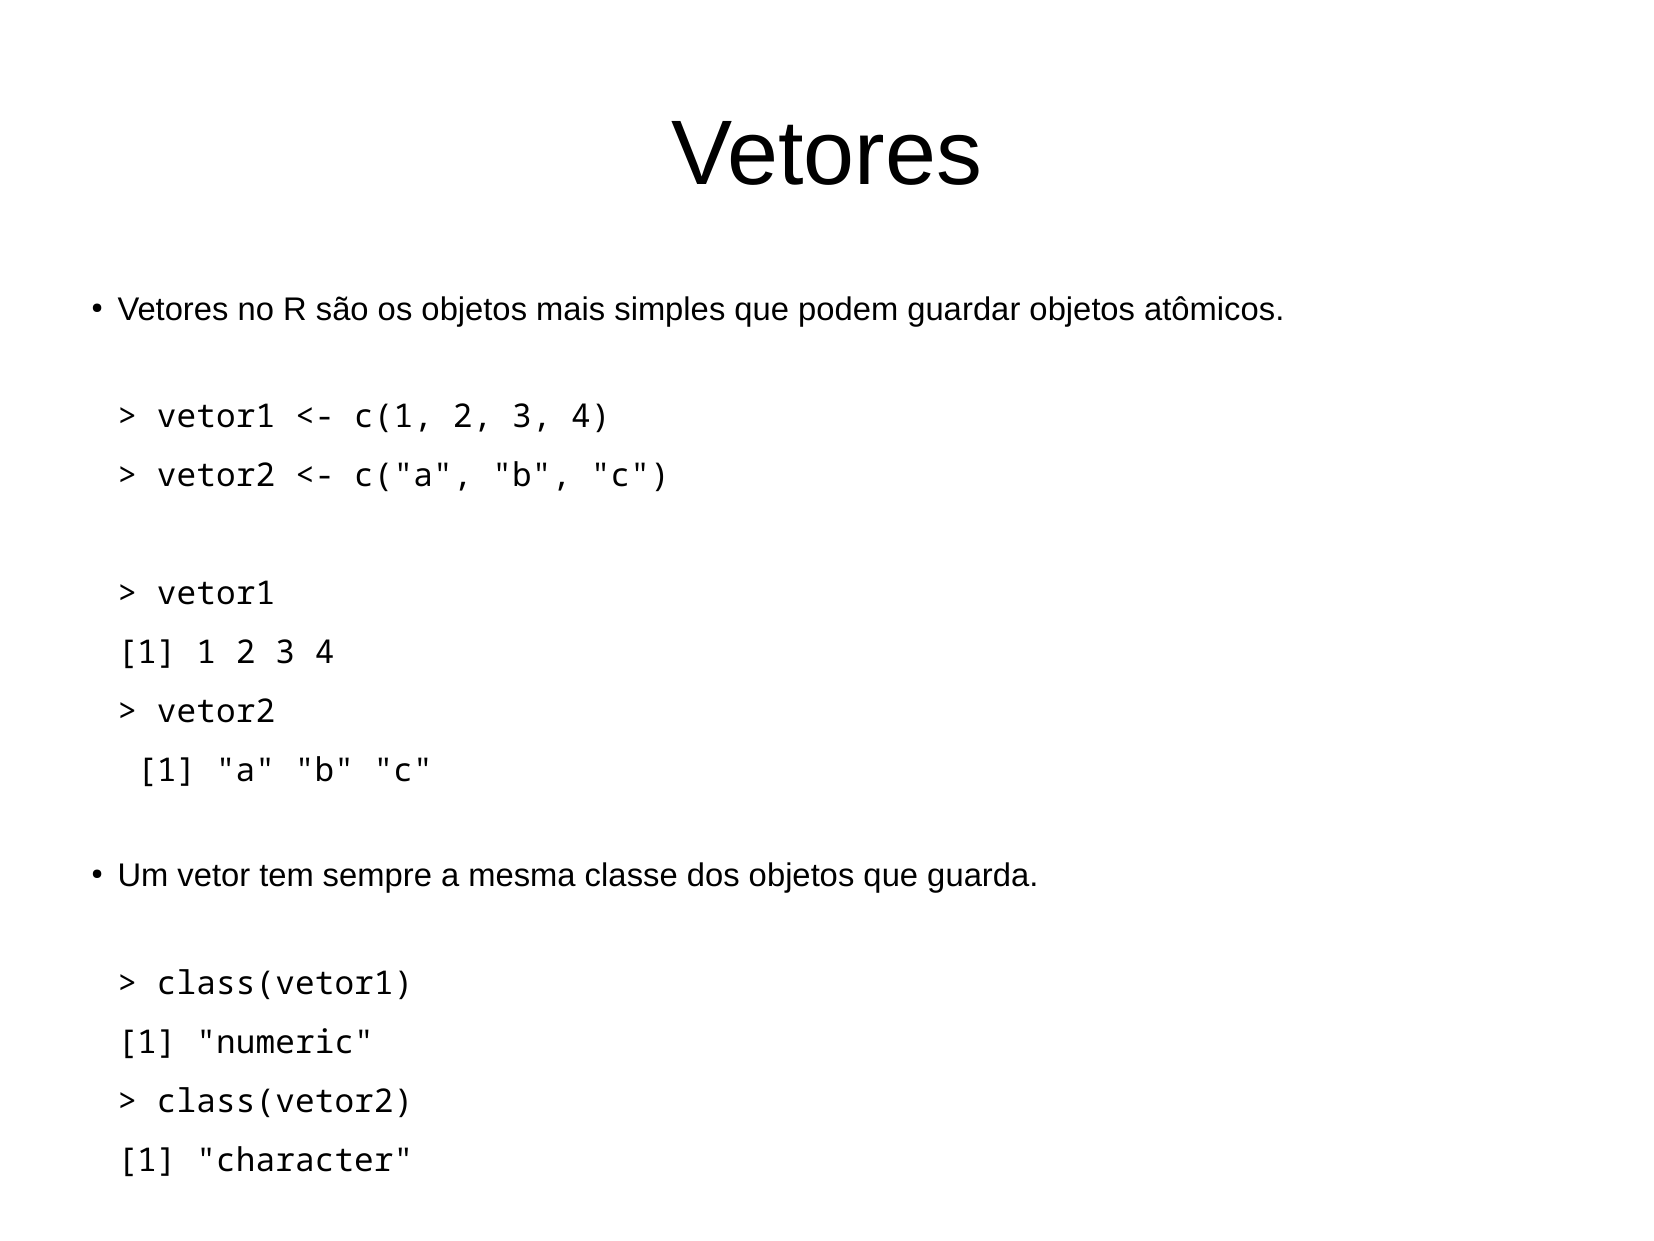

# Vetores
Vetores no R são os objetos mais simples que podem guardar objetos atômicos.
> vetor1 <- c(1, 2, 3, 4)
> vetor2 <- c("a", "b", "c")
> vetor1
[1] 1 2 3 4
> vetor2
 [1] "a" "b" "c"
Um vetor tem sempre a mesma classe dos objetos que guarda.
> class(vetor1)
[1] "numeric"
> class(vetor2)
[1] "character"